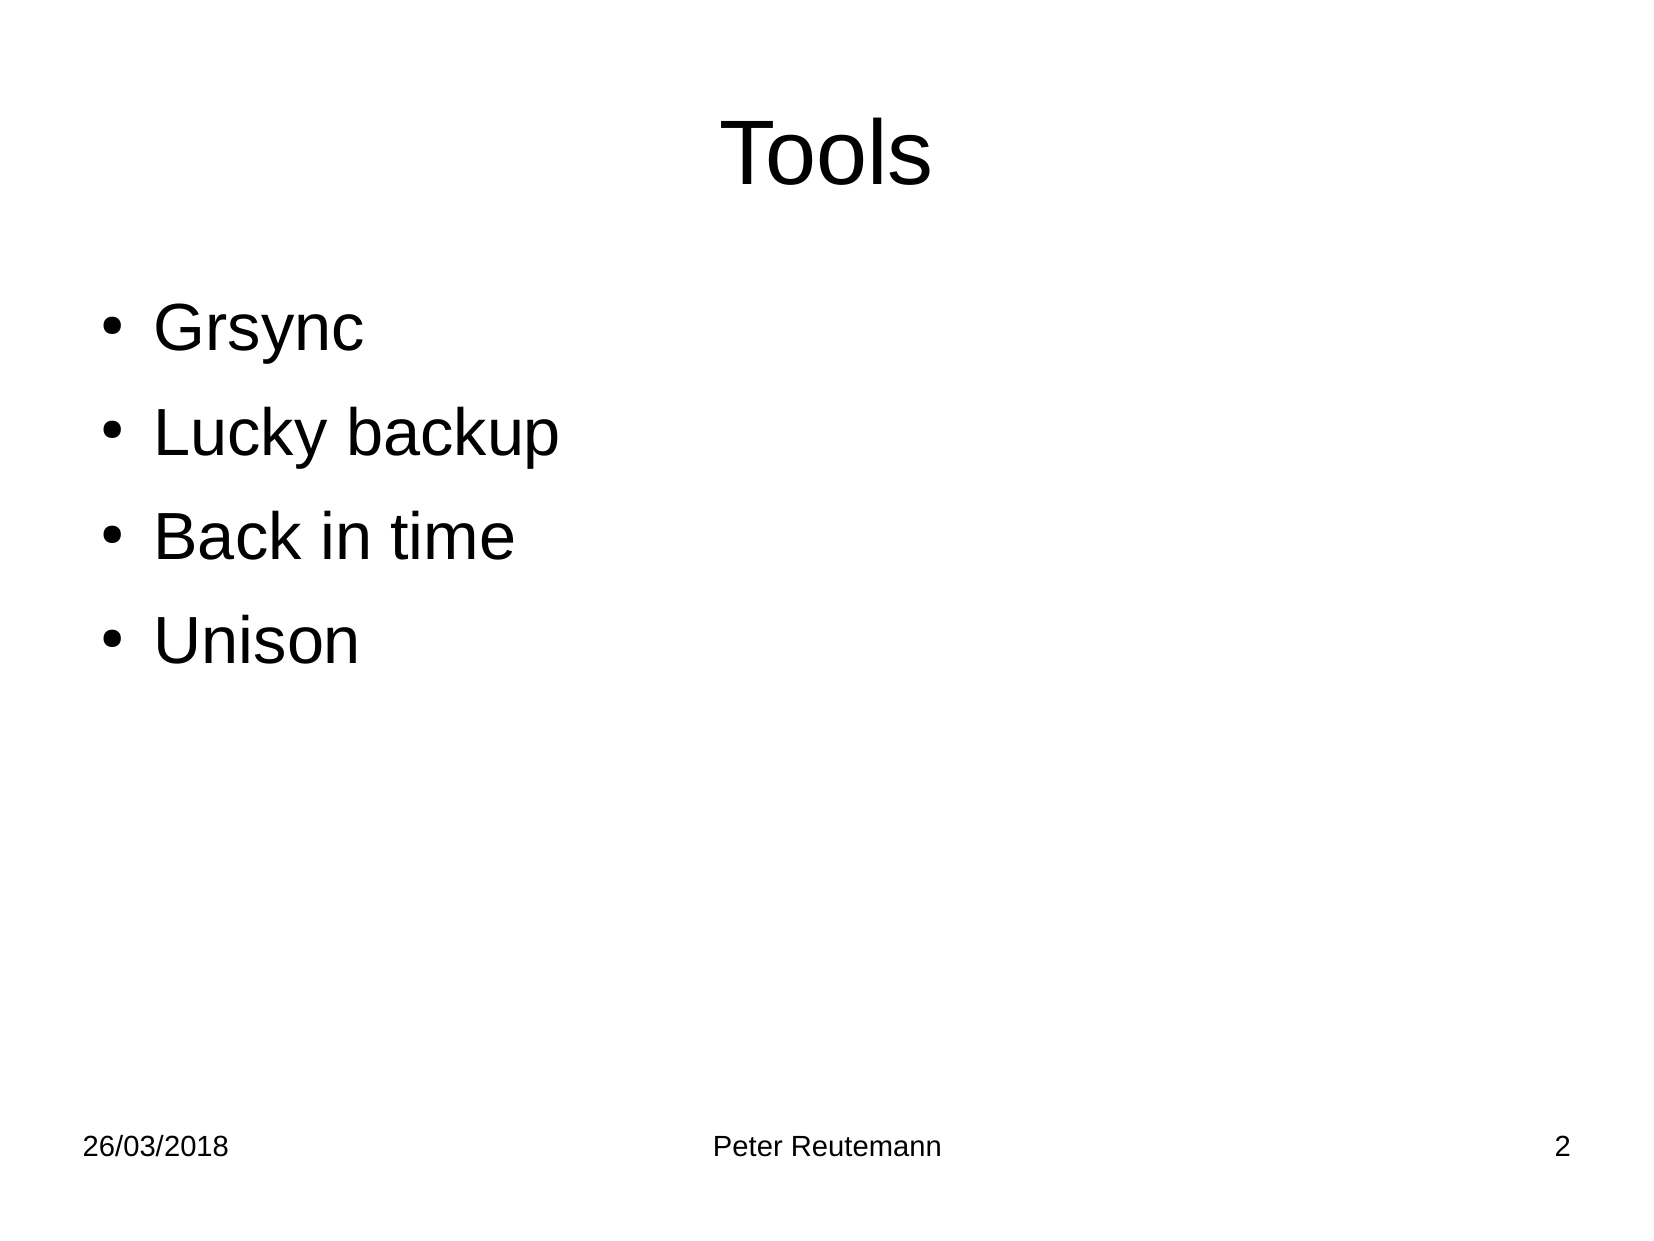

# Tools
Grsync
Lucky backup
Back in time
Unison
26/03/2018
Peter Reutemann
2